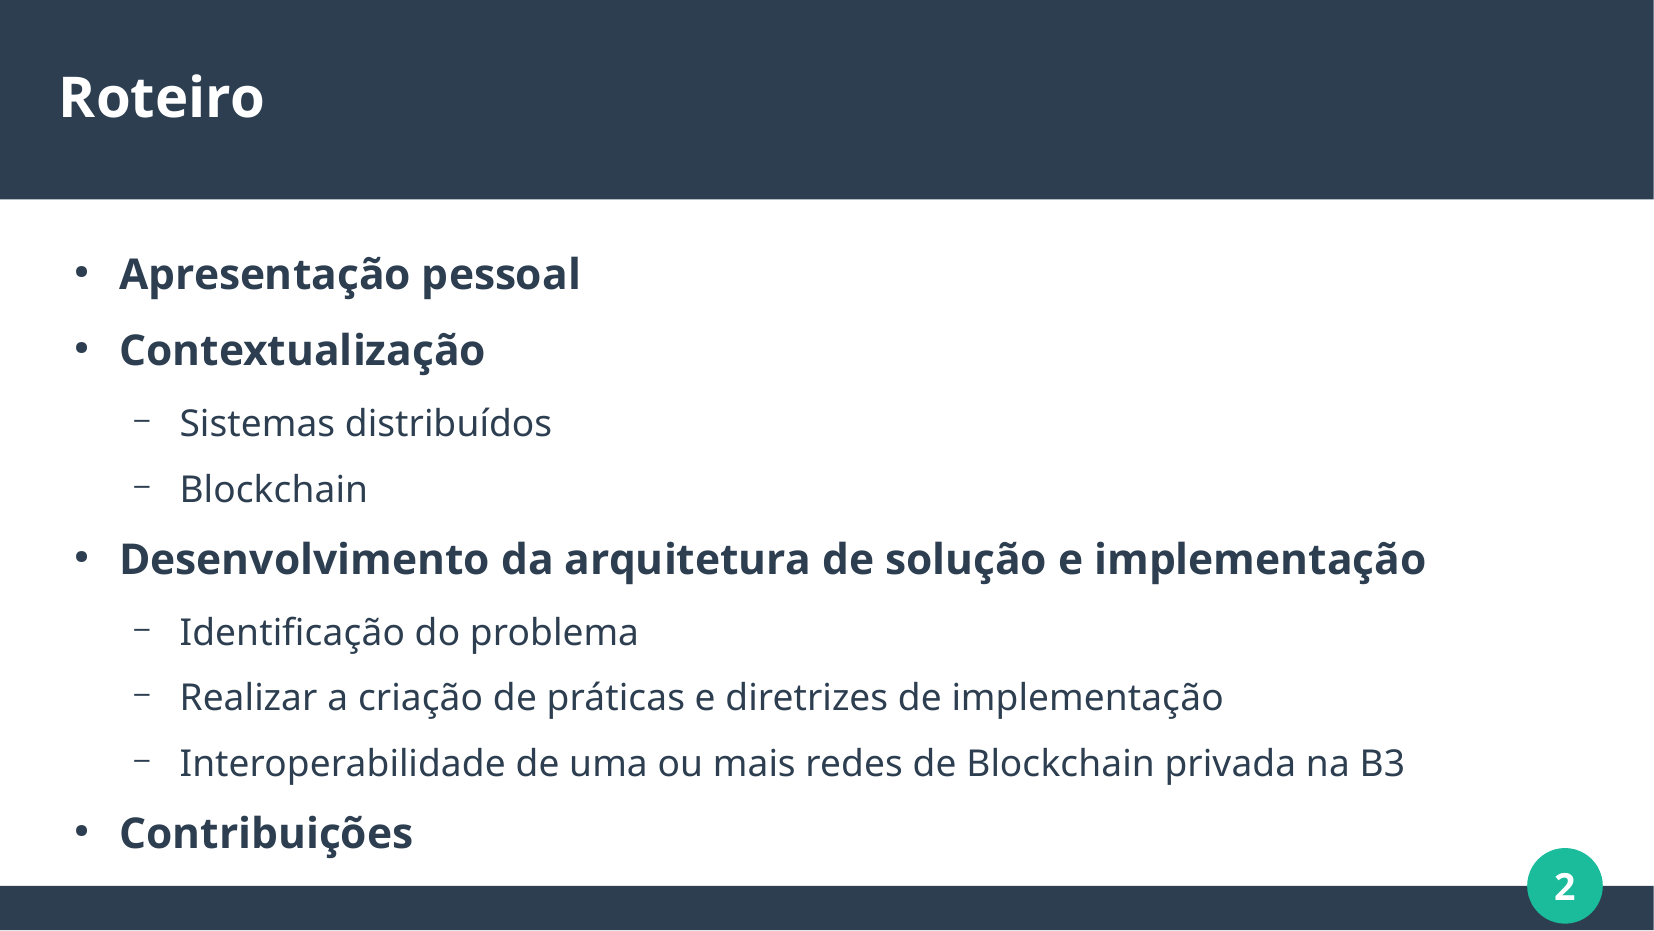

# Roteiro
Apresentação pessoal
Contextualização
Sistemas distribuídos
Blockchain
Desenvolvimento da arquitetura de solução e implementação
Identificação do problema
Realizar a criação de práticas e diretrizes de implementação
Interoperabilidade de uma ou mais redes de Blockchain privada na B3
Contribuições